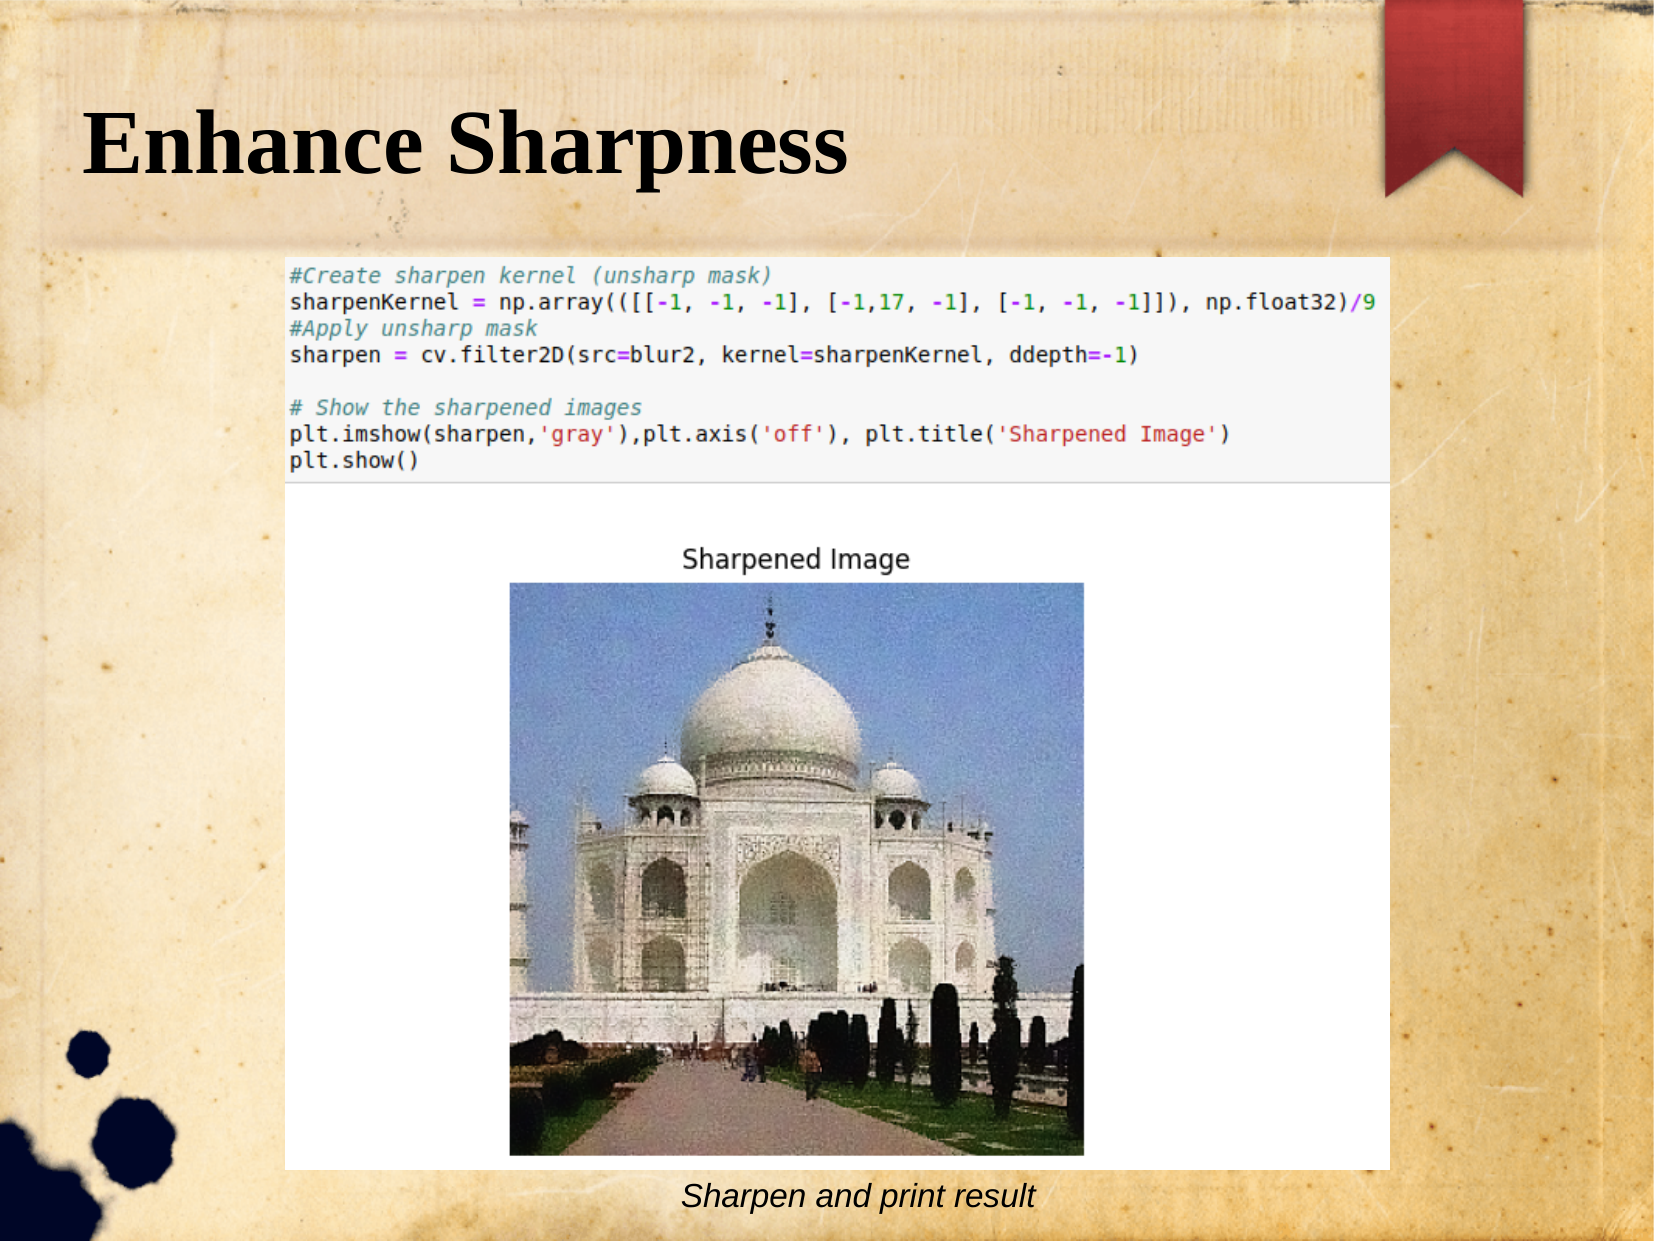

# Enhance Sharpness
Sharpen and print result